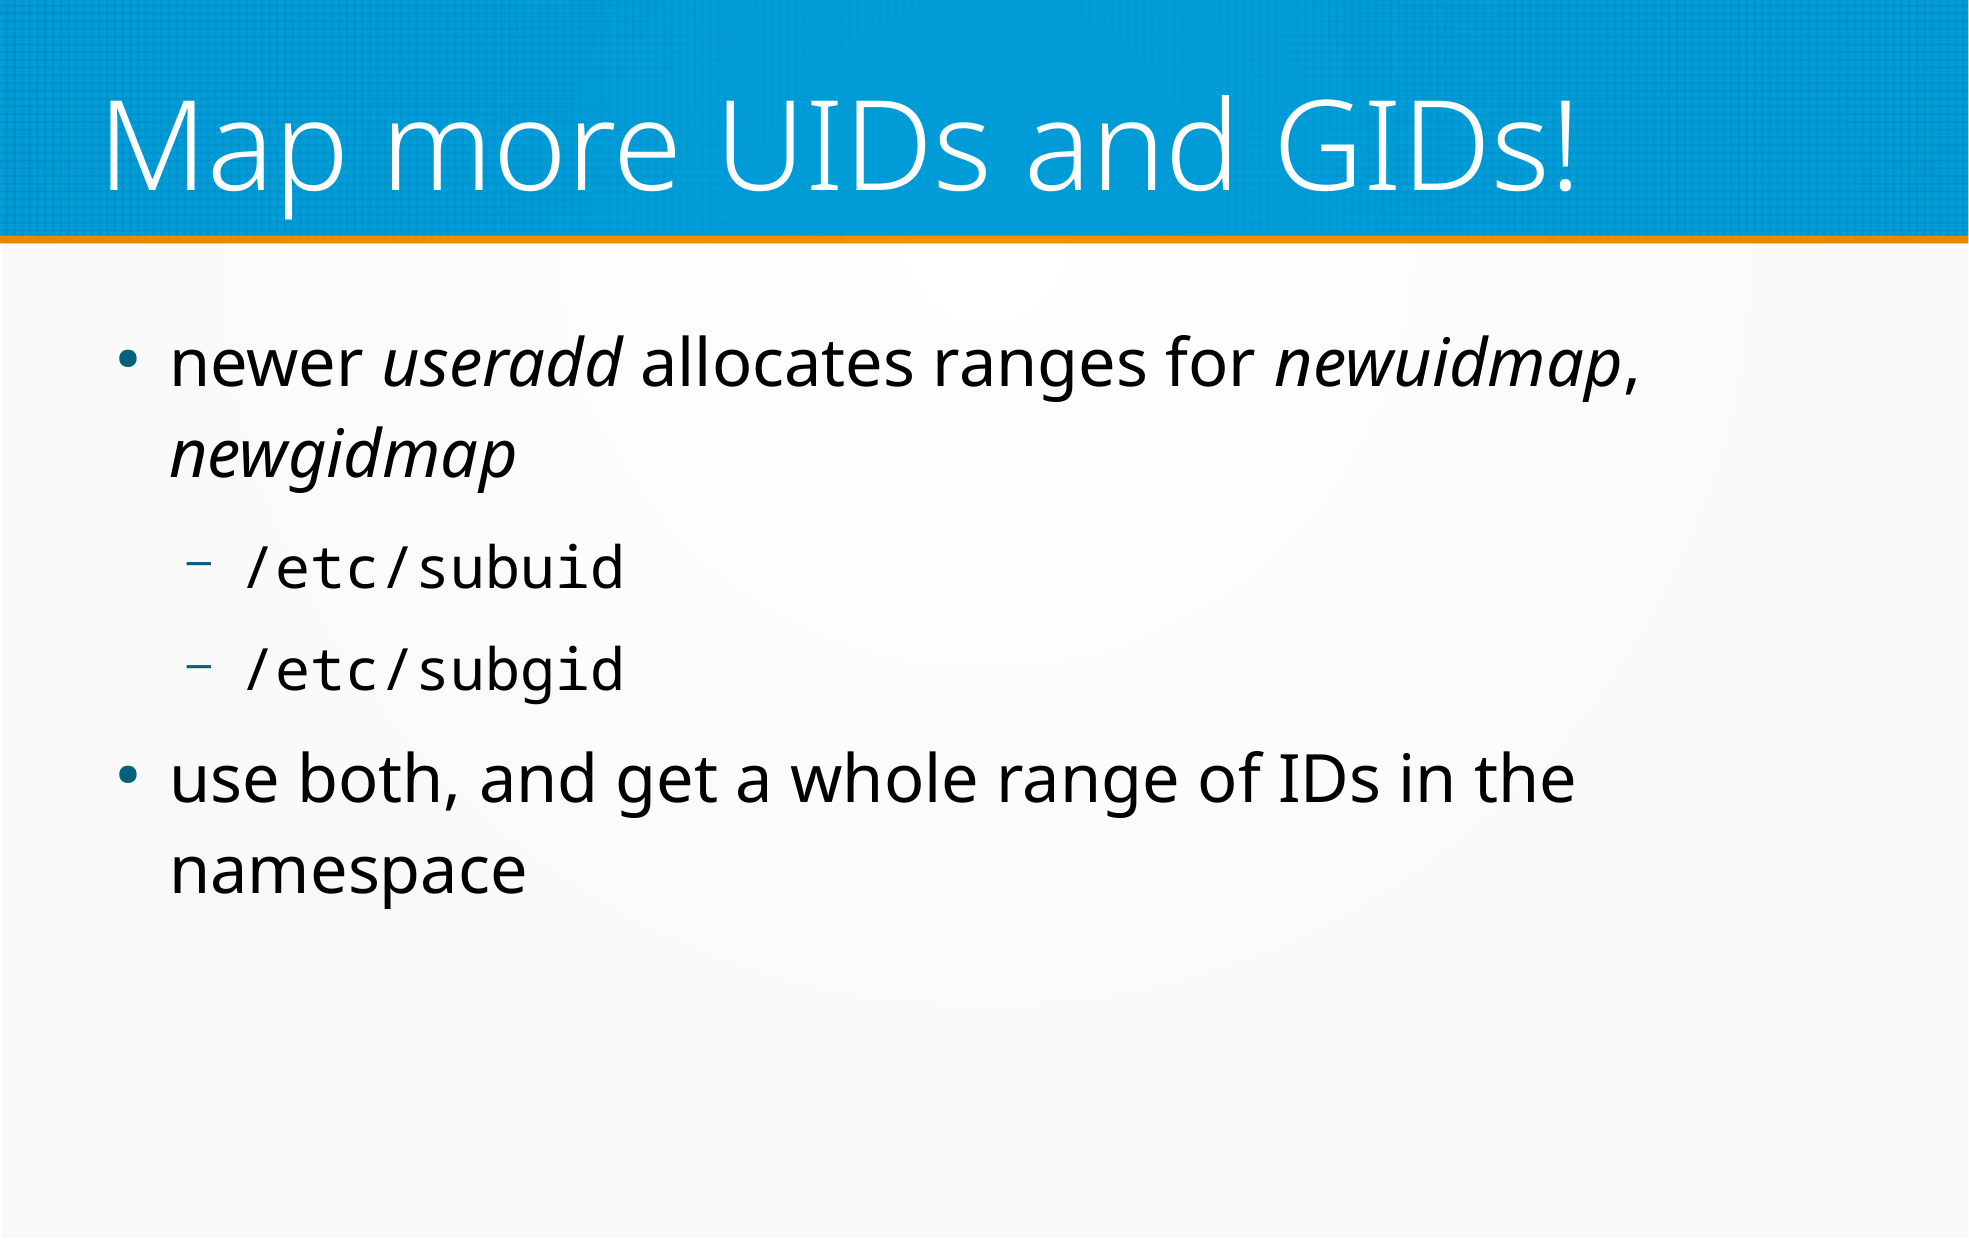

# Map more UIDs and GIDs!
newer useradd allocates ranges for newuidmap, newgidmap
/etc/subuid
/etc/subgid
use both, and get a whole range of IDs in the namespace